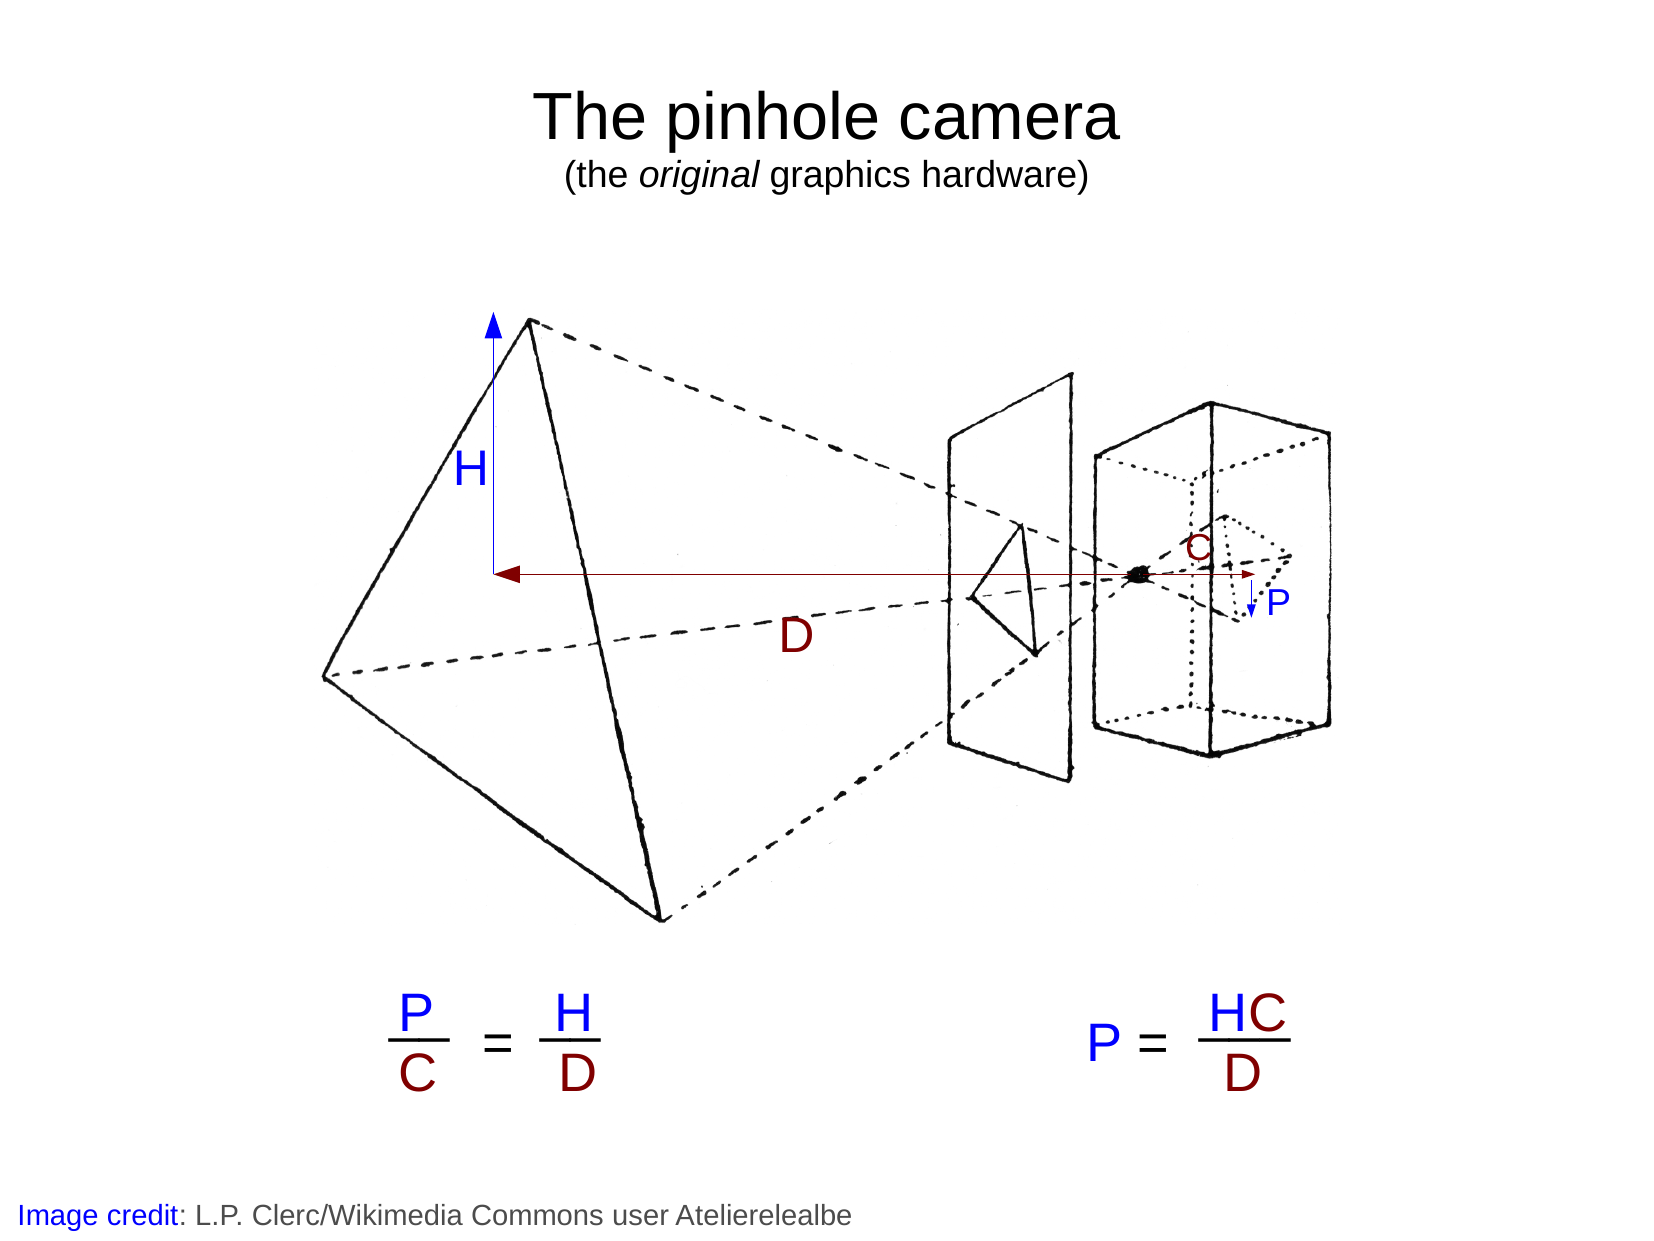

# The pinhole camera
(the original graphics hardware)
H
C
P
D
 P H
 C D
 HC
 D
__ __
 ___
=
P =
Image credit: L.P. Clerc/Wikimedia Commons user Atelierelealbe